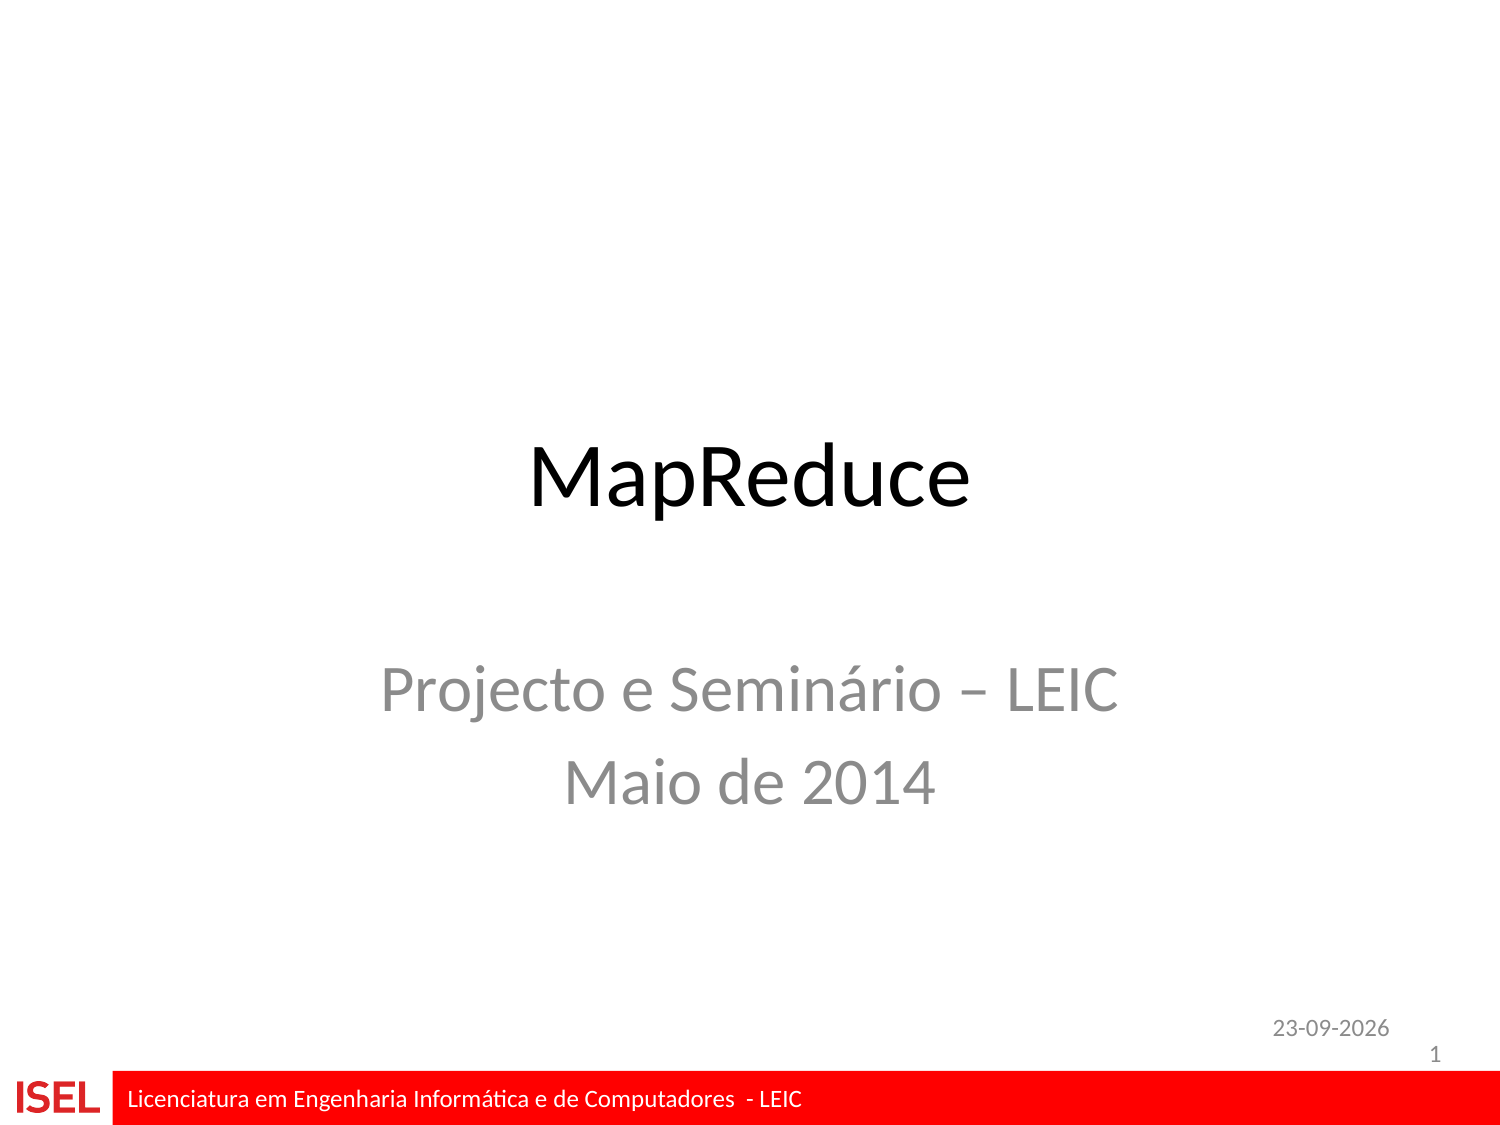

# MapReduce
Projecto e Seminário – LEIC
Maio de 2014
Licenciatura em Engenharia Informática e de Computadores - LEIC